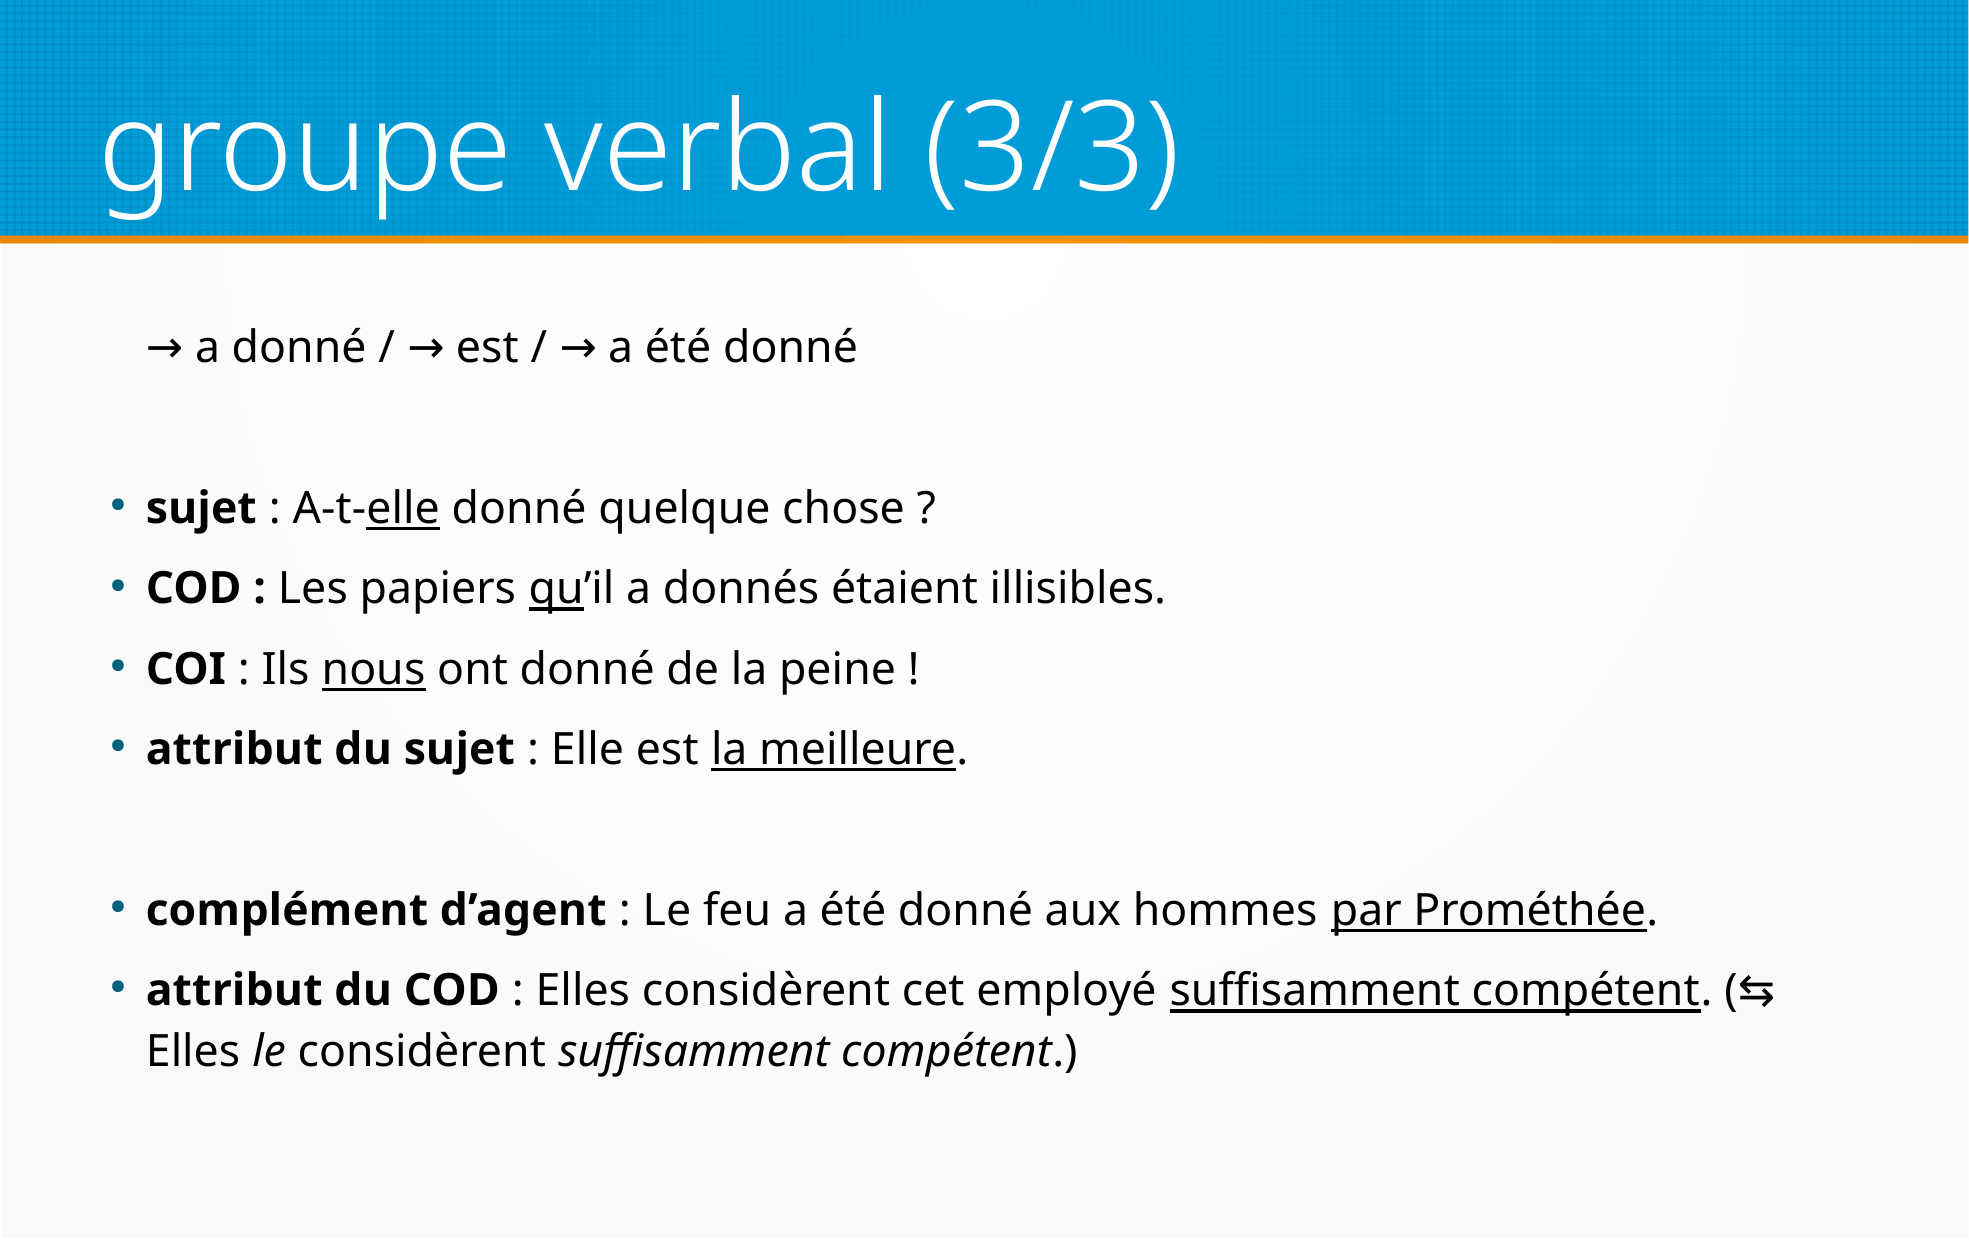

# groupe verbal (3/3)
→ a donné / → est / → a été donné
sujet : A-t-elle donné quelque chose ?
COD : Les papiers qu’il a donnés étaient illisibles.
COI : Ils nous ont donné de la peine !
attribut du sujet : Elle est la meilleure.
complément d’agent : Le feu a été donné aux hommes par Prométhée.
attribut du COD : Elles considèrent cet employé suffisamment compétent. (⇆ Elles le considèrent suffisamment compétent.)